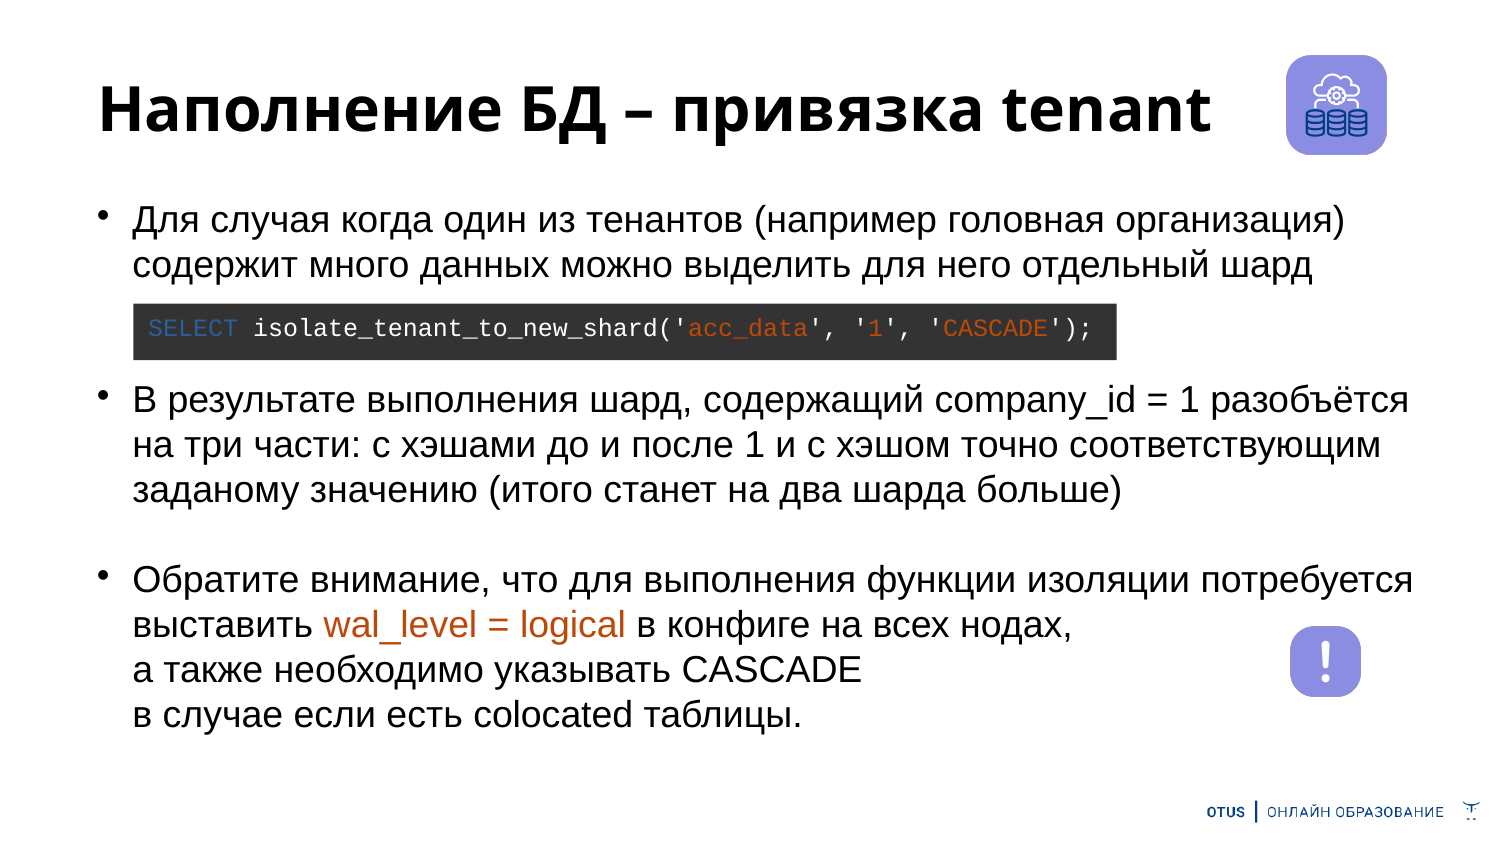

# Наполнение БД – привязка tenant
Для случая когда один из тенантов (например головная организация) содержит много данных можно выделить для него отдельный шард
В результате выполнения шард, содержащий company_id = 1 разобъётся на три части: с хэшами до и после 1 и с хэшом точно соответствующим заданому значению (итого станет на два шарда больше)
Обратите внимание, что для выполнения функции изоляции потребуется выставить wal_level = logical в конфиге на всех нодах,
а также необходимо указывать CASCADE
в случае если есть colocated таблицы.
SELECT isolate_tenant_to_new_shard('acc_data', '1', 'CASCADE');